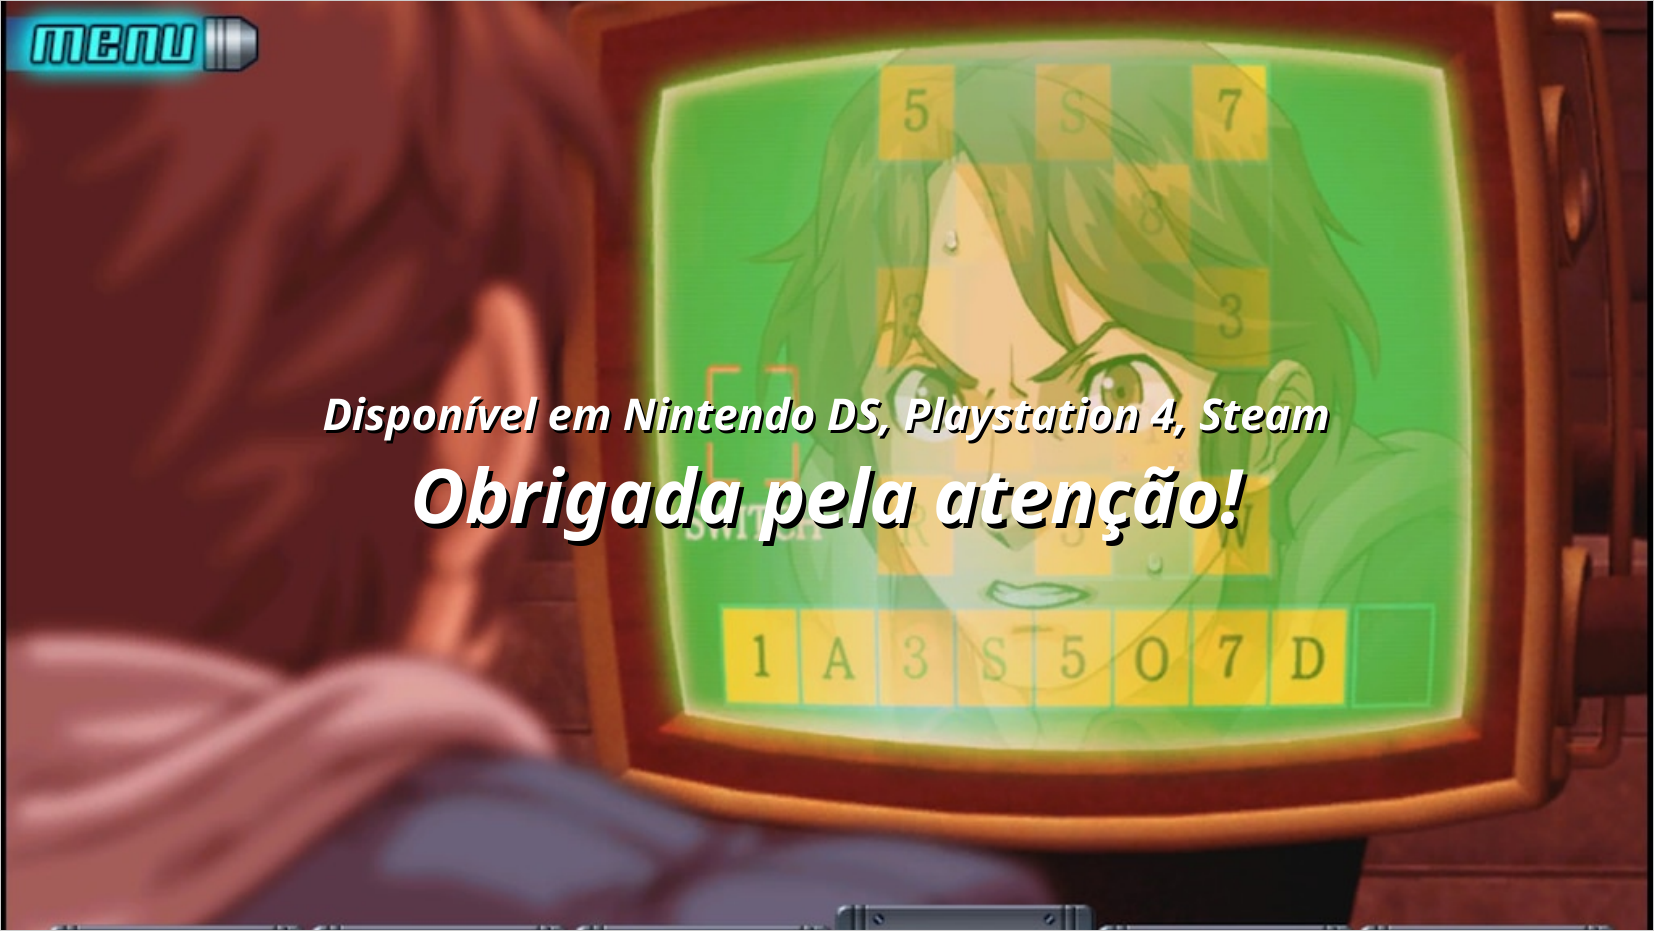

Disponível em Nintendo DS, Playstation 4, Steam
Obrigada pela atenção!
#